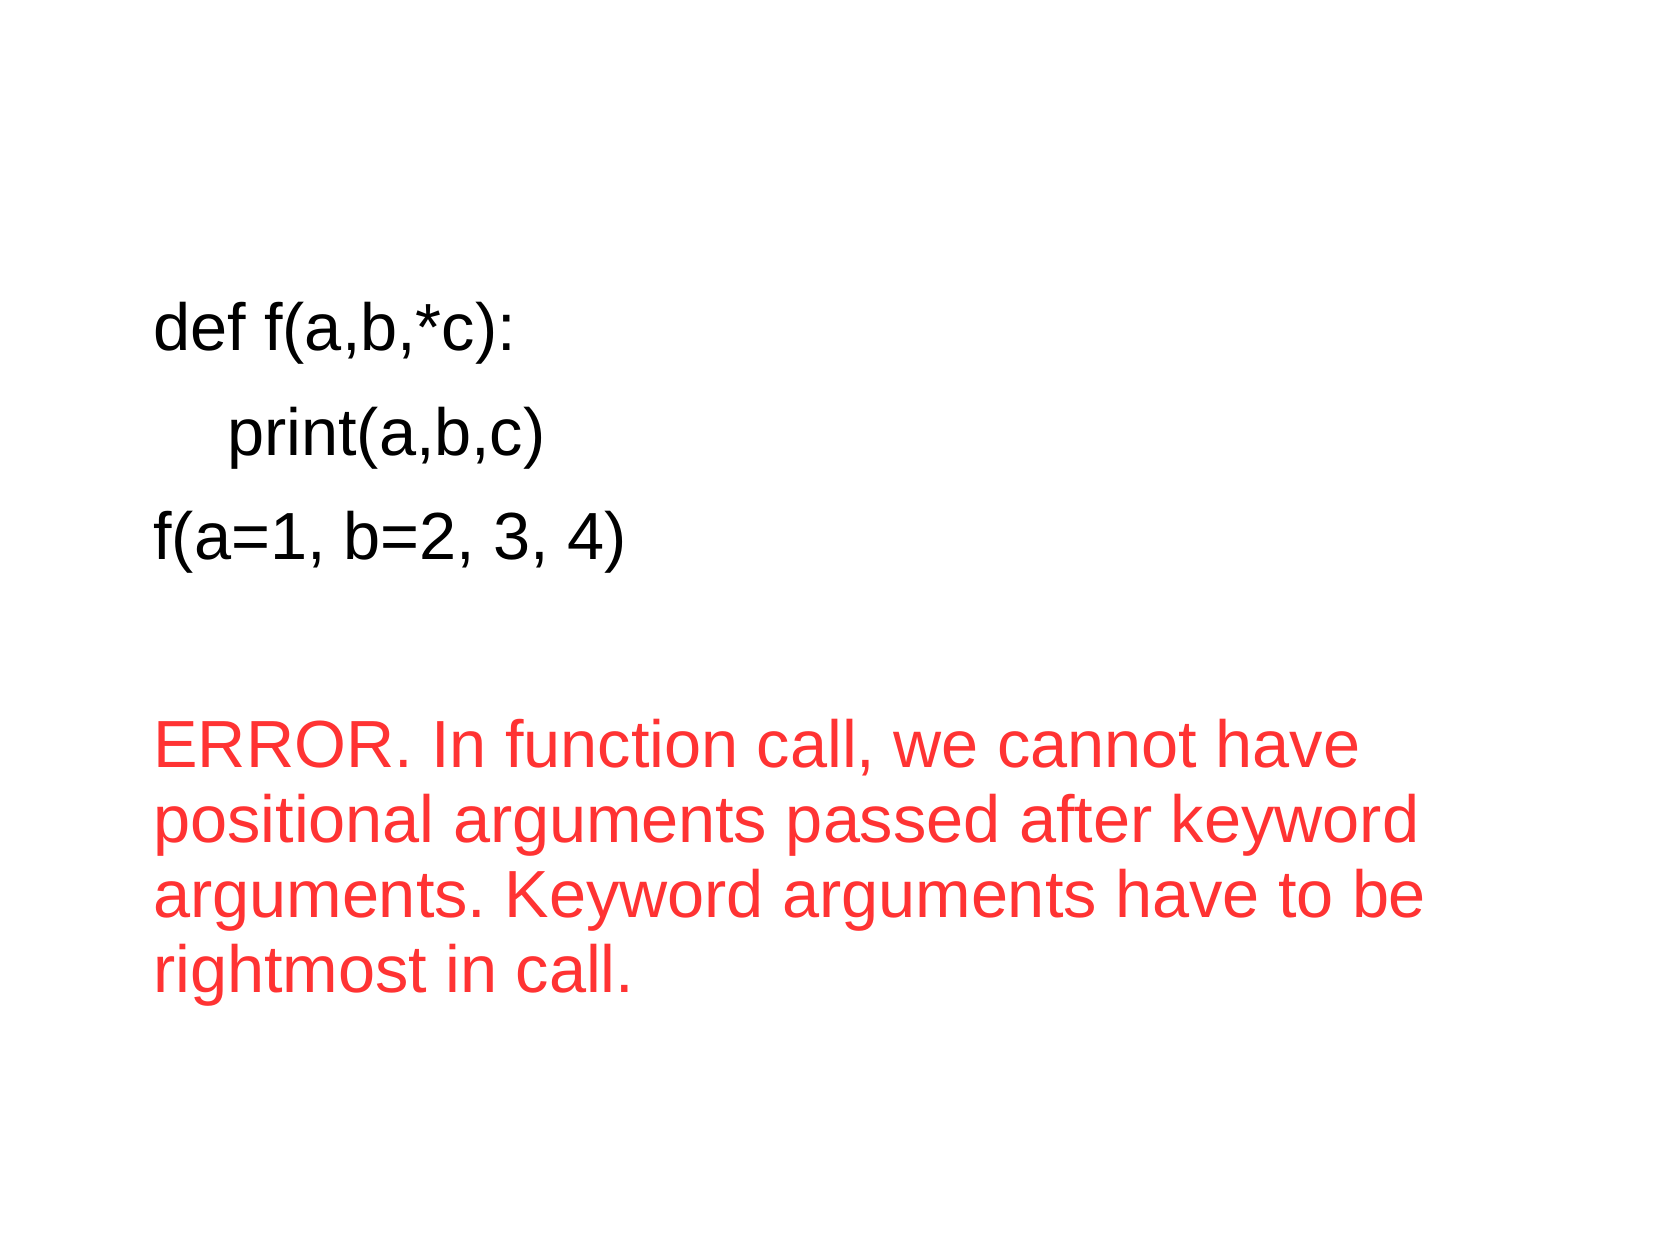

#
def f(a,b,*c):
 print(a,b,c)
f(a=1, b=2, 3, 4)
ERROR. In function call, we cannot have positional arguments passed after keyword arguments. Keyword arguments have to be rightmost in call.